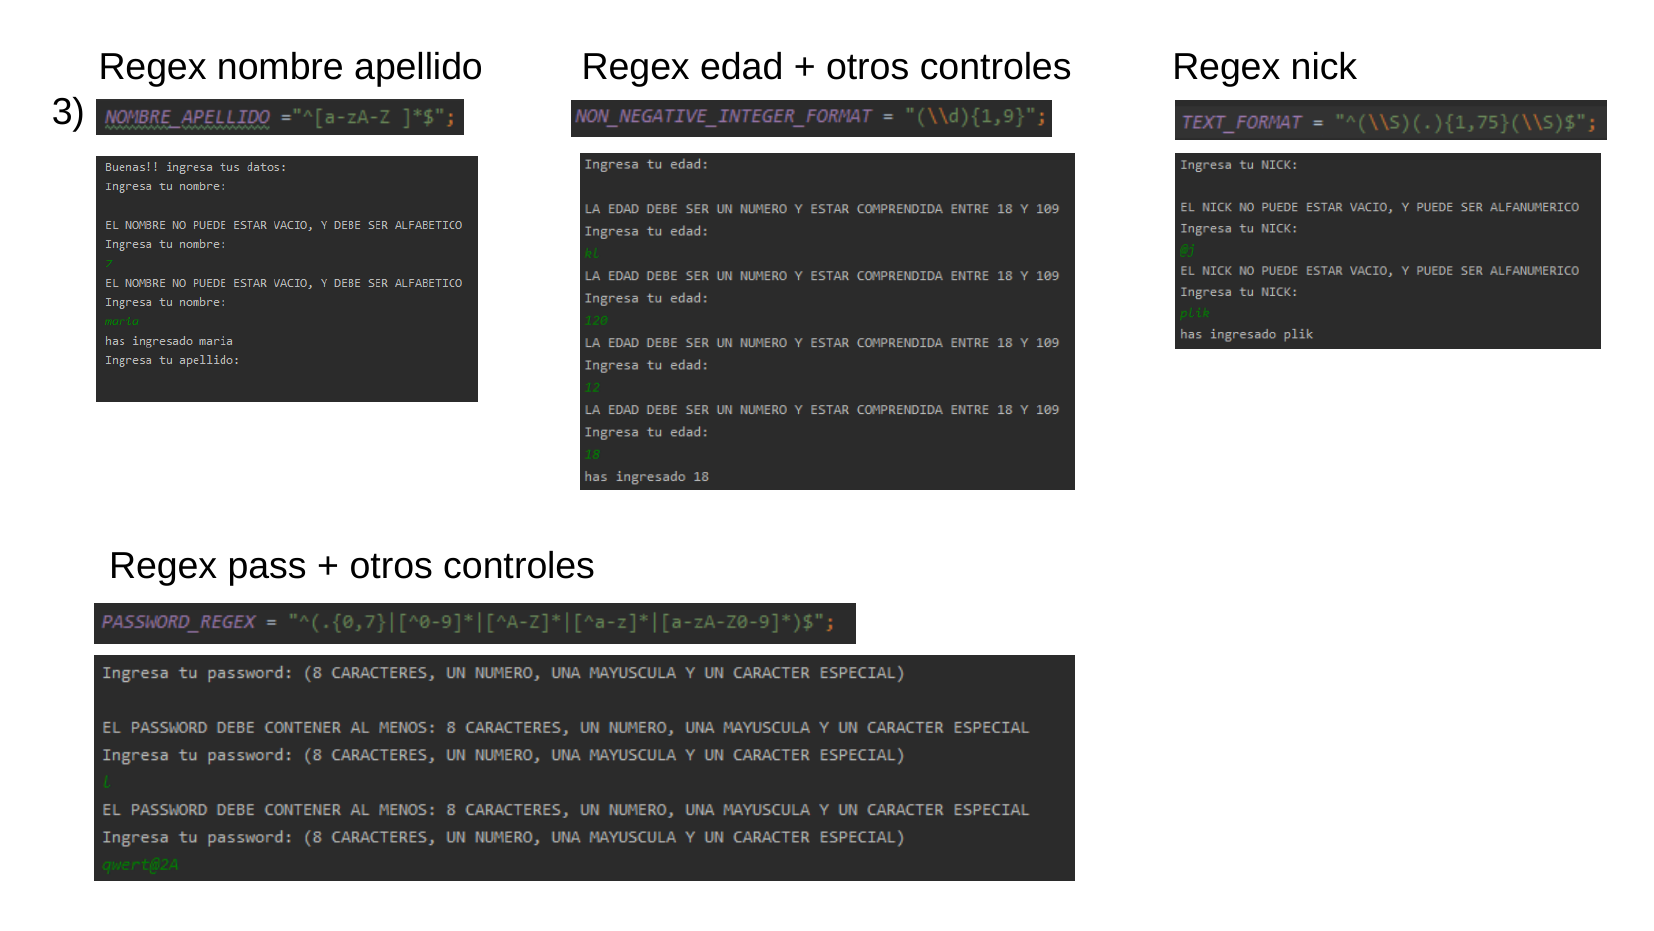

Regex nombre apellido
Regex edad + otros controles
Regex nick
3)
Regex pass + otros controles